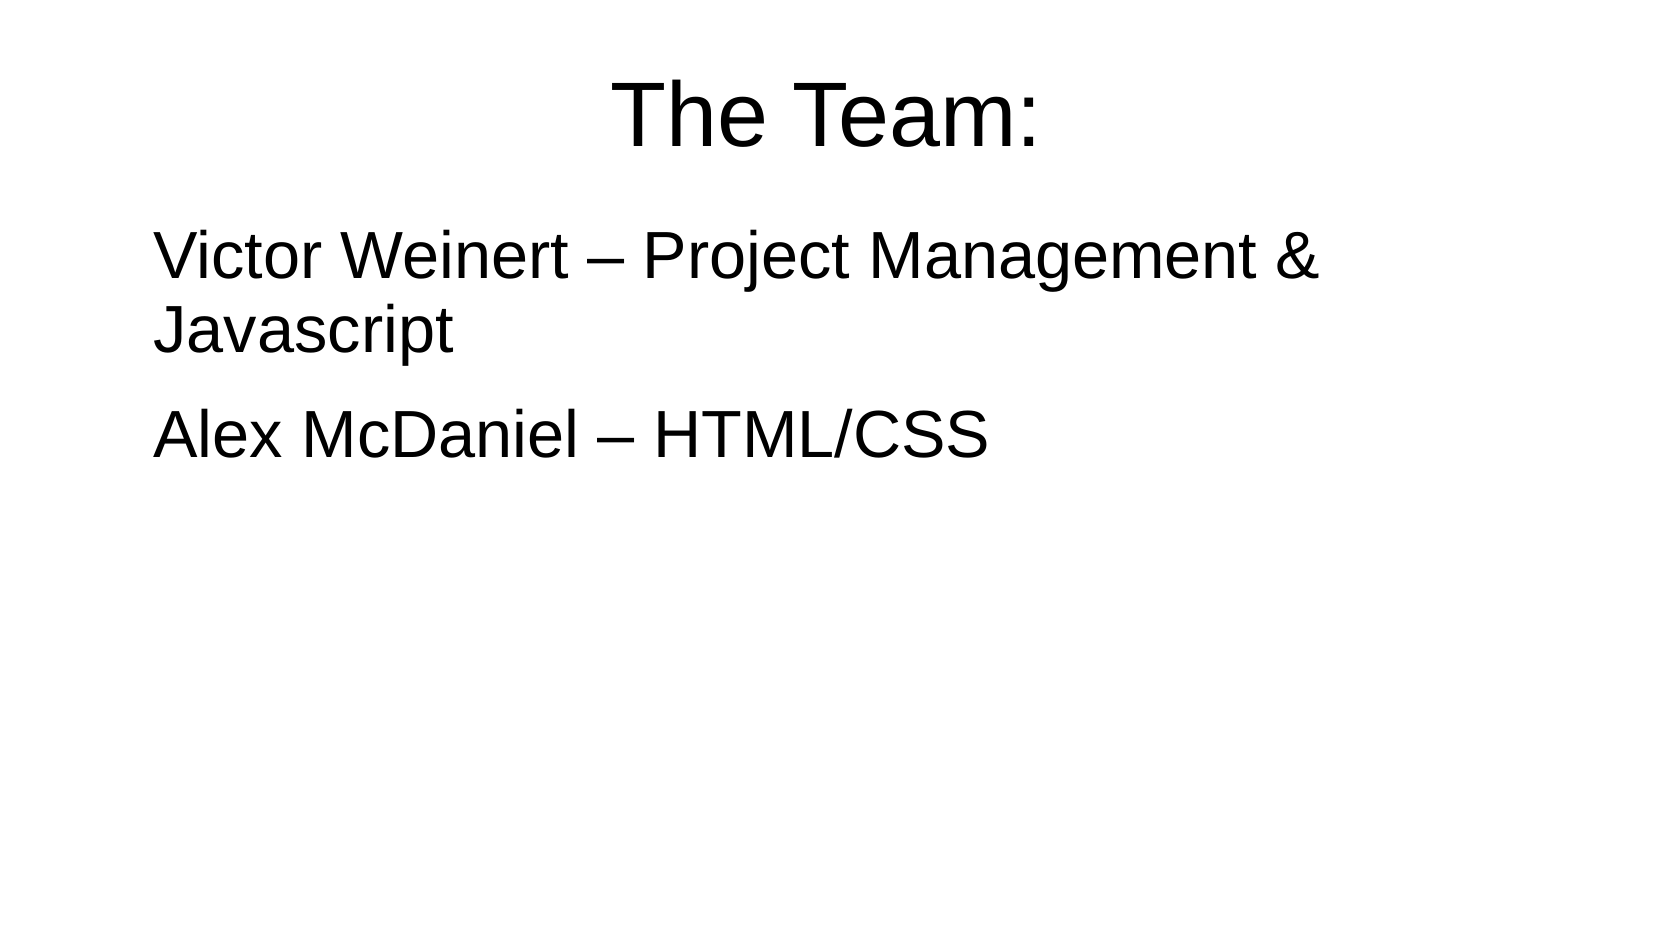

# The Team:
Victor Weinert – Project Management & Javascript
Alex McDaniel – HTML/CSS